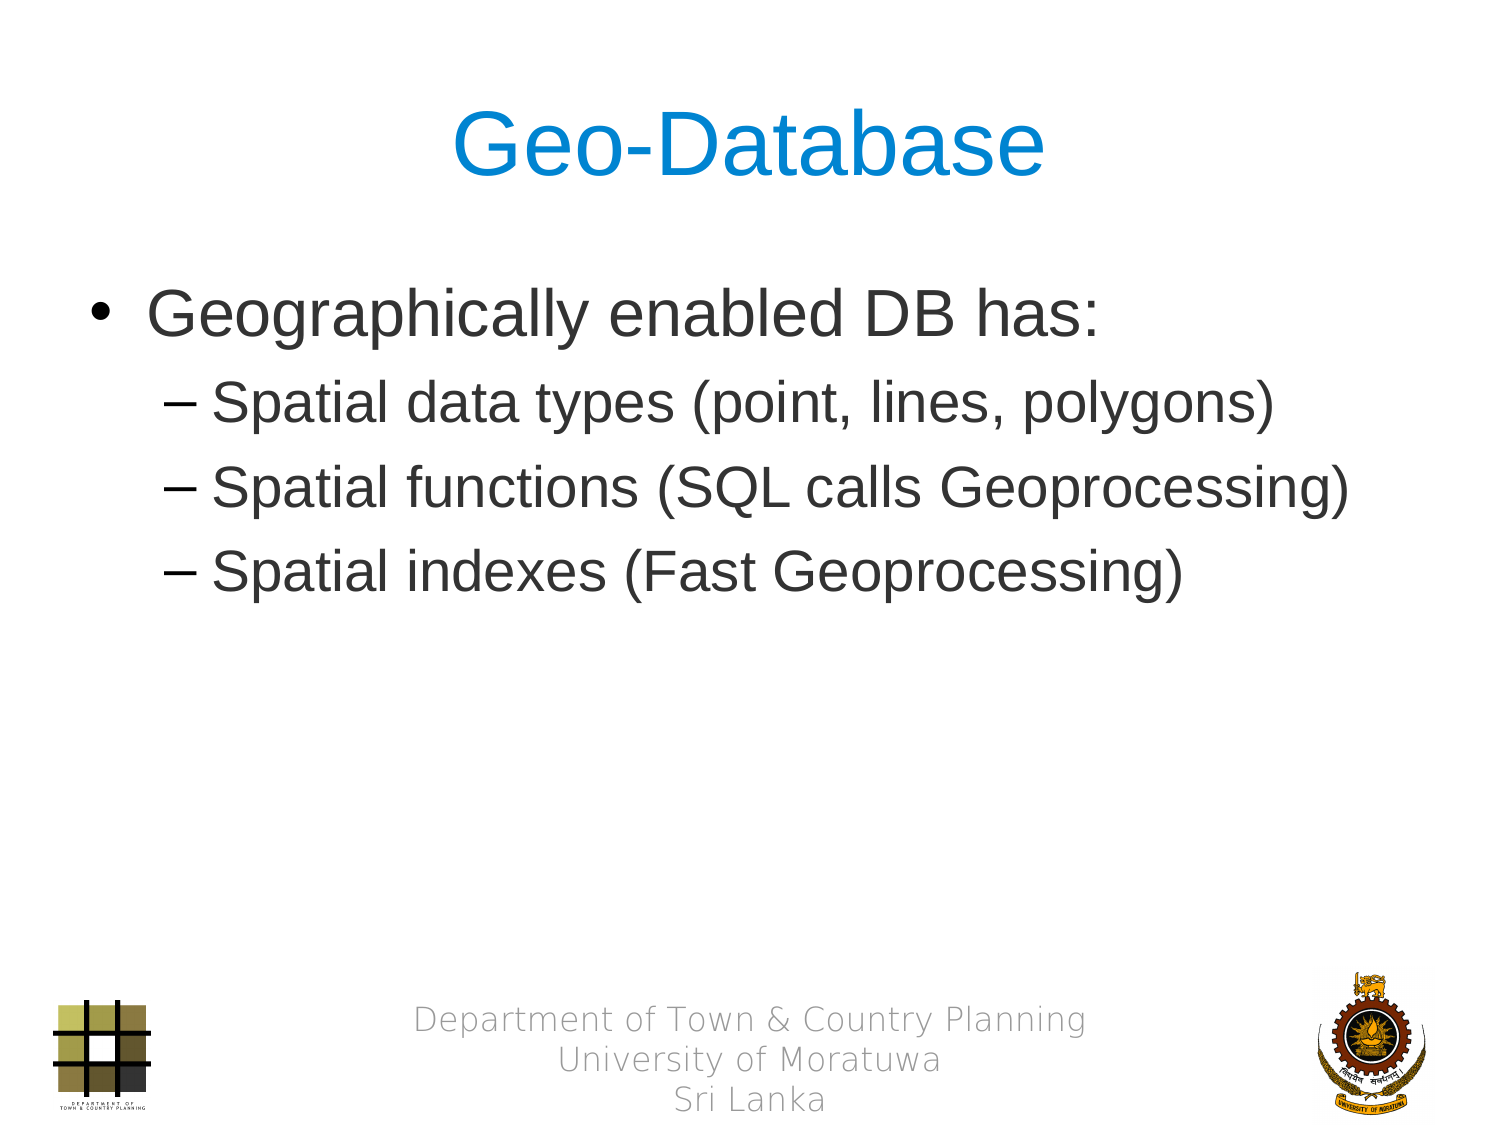

# Geo-Database
Geographically enabled DB has:
Spatial data types (point, lines, polygons)
Spatial functions (SQL calls Geoprocessing)
Spatial indexes (Fast Geoprocessing)